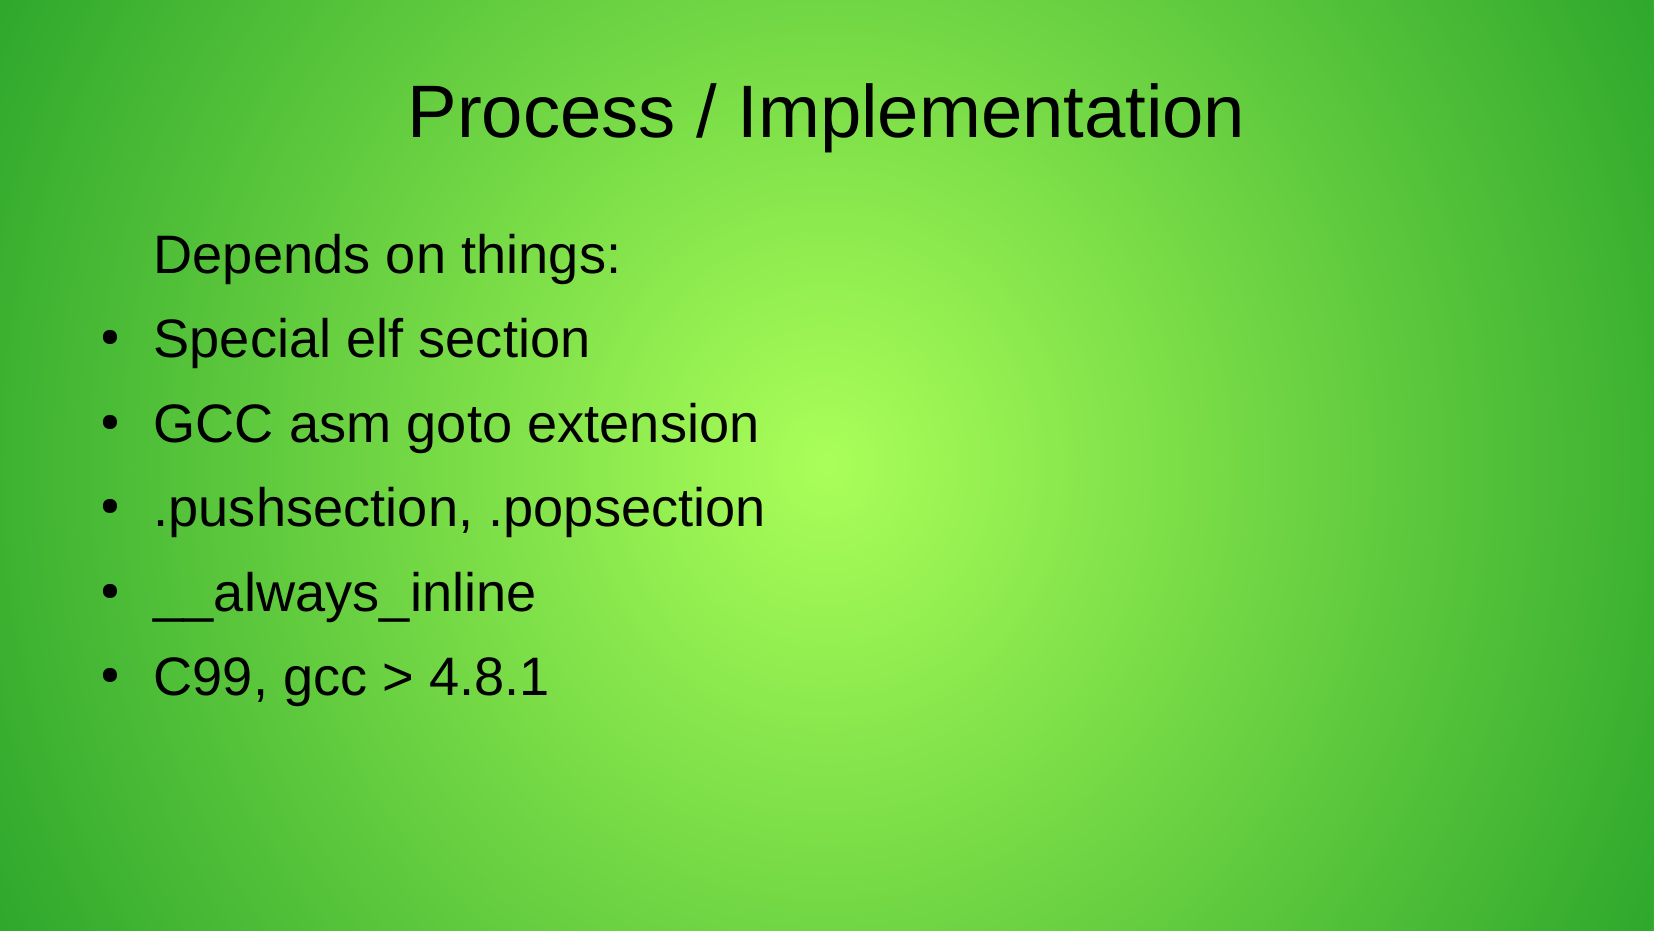

# Process / Implementation
Depends on things:
Special elf section
GCC asm goto extension
.pushsection, .popsection
__always_inline
C99, gcc > 4.8.1